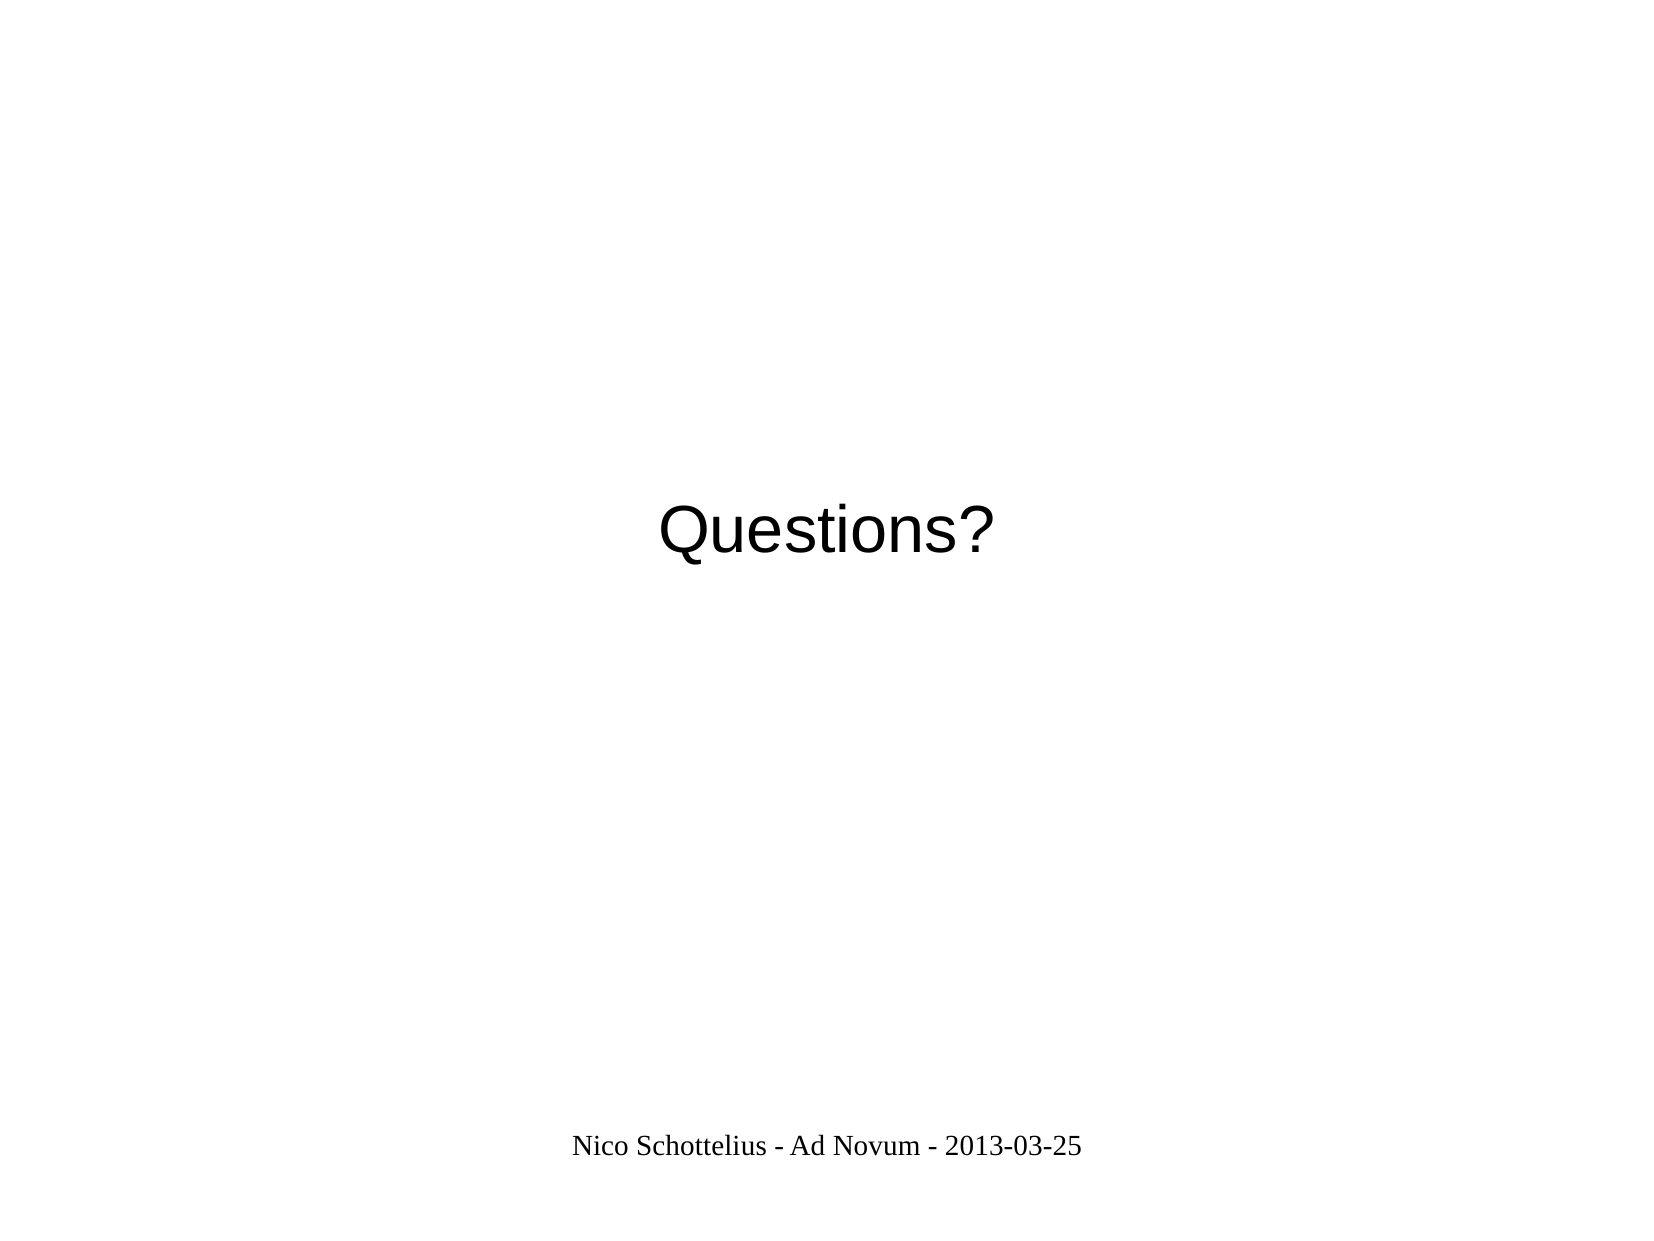

# Questions?
Nico Schottelius - Ad Novum - 2013-03-25